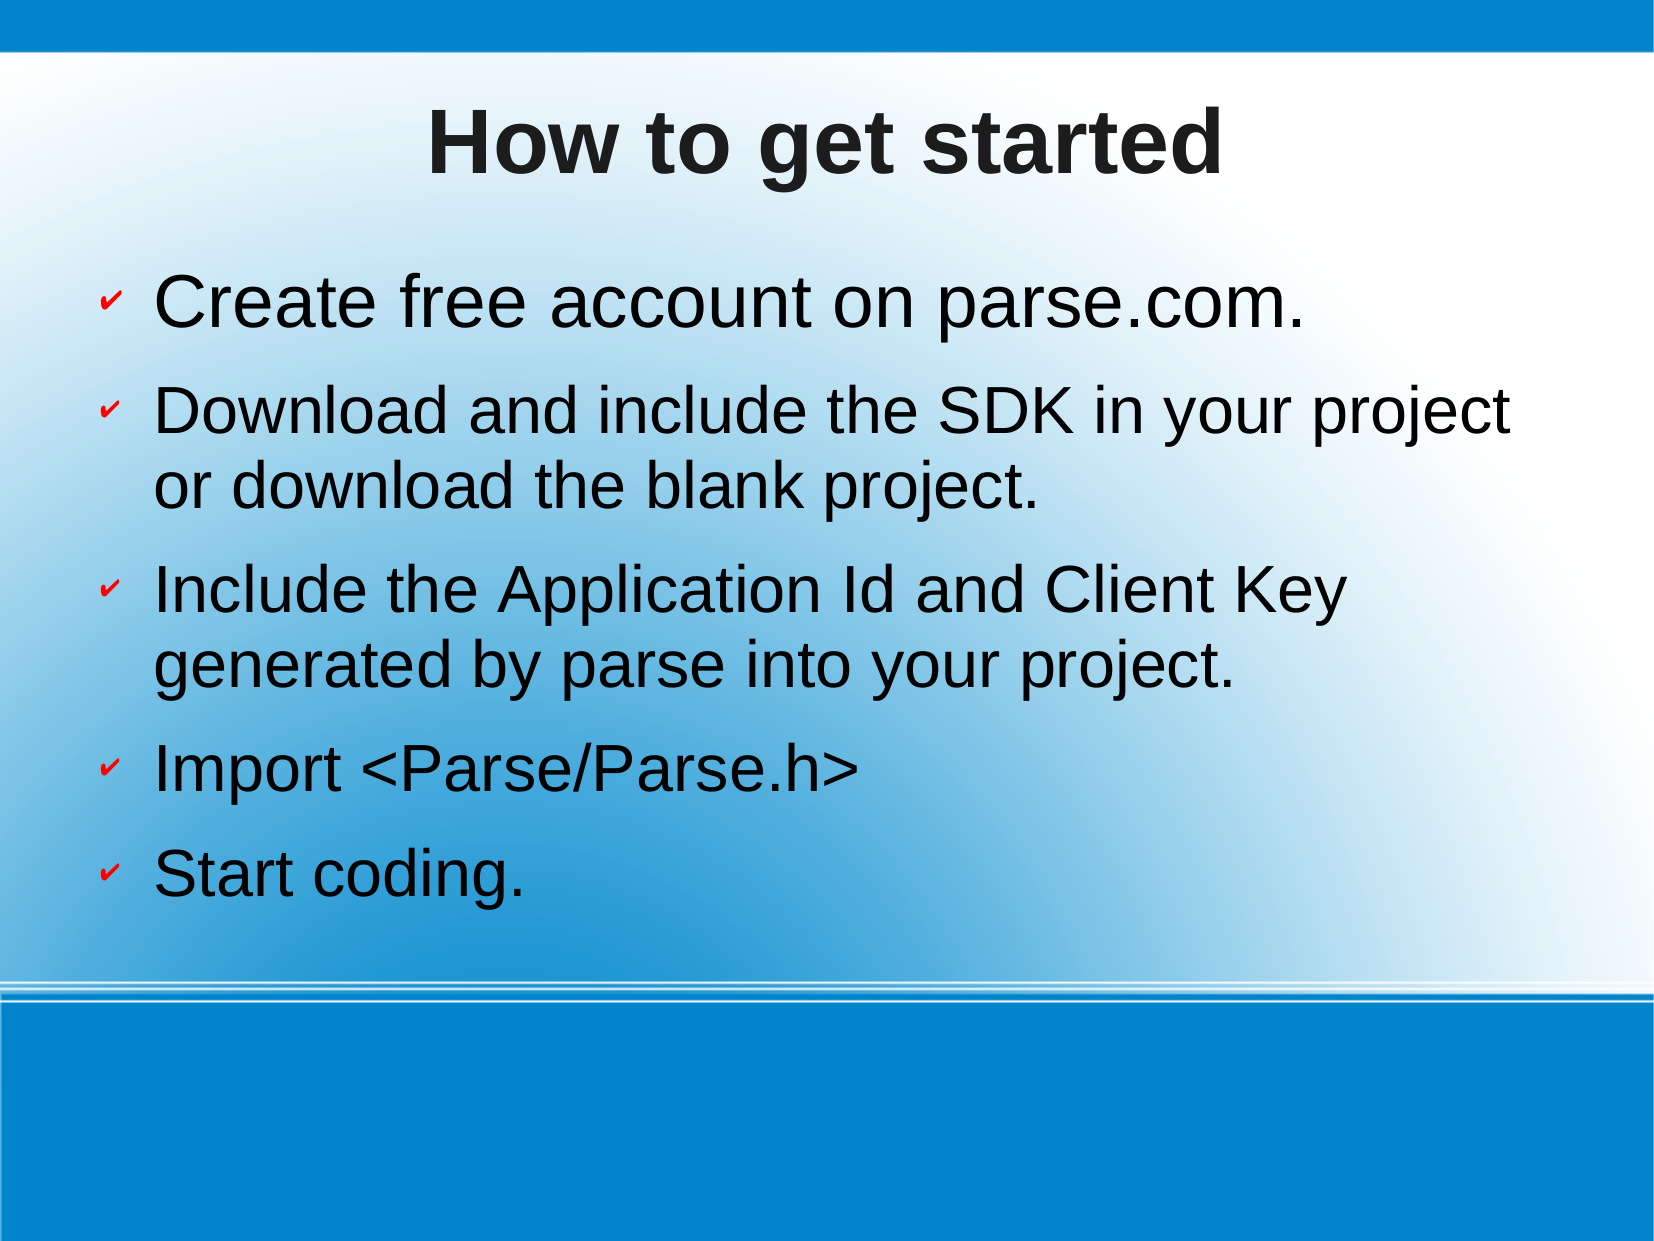

# How to get started
Create free account on parse.com.
Download and include the SDK in your project or download the blank project.
Include the Application Id and Client Key generated by parse into your project.
Import <Parse/Parse.h>
Start coding.